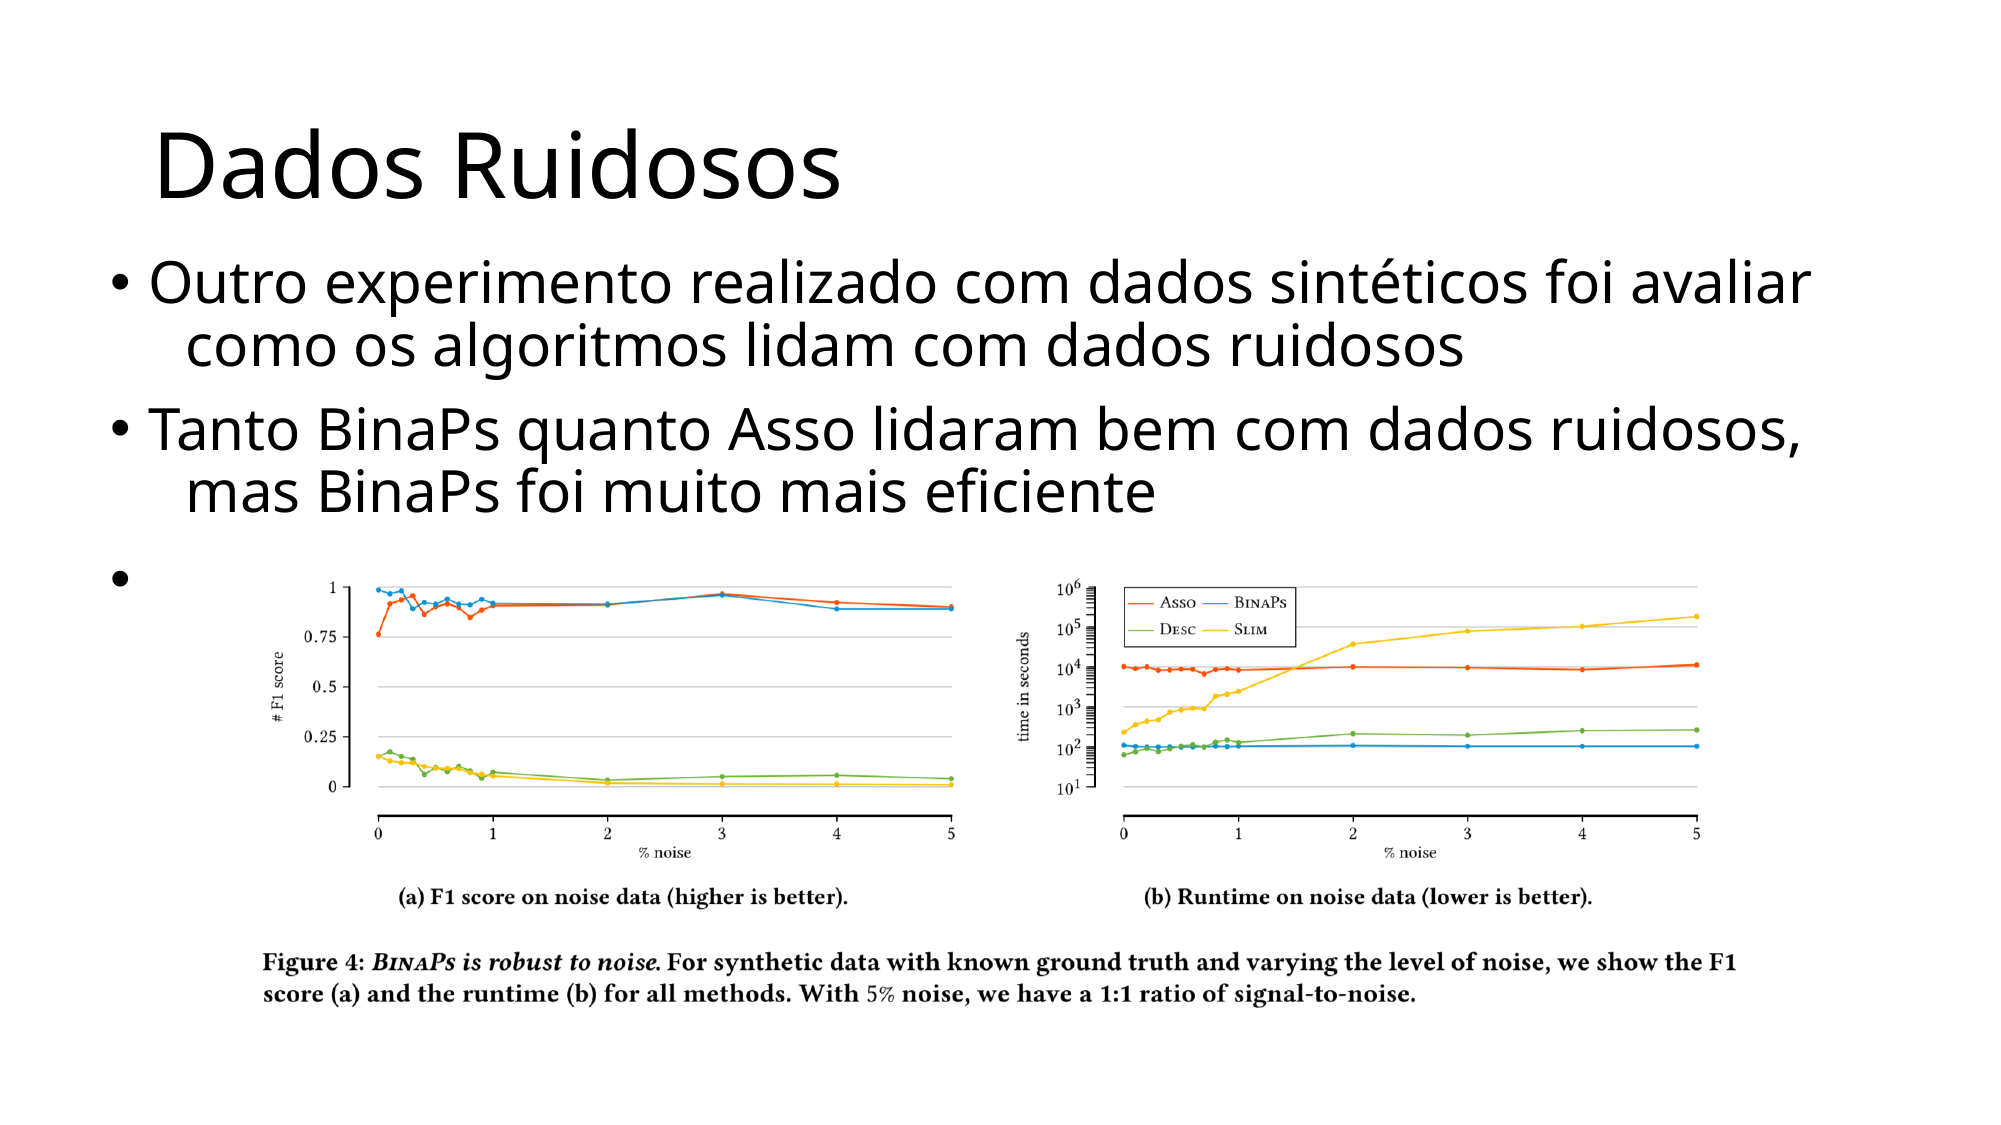

# Dados Ruidosos
Outro experimento realizado com dados sintéticos foi avaliar como os algoritmos lidam com dados ruidosos
Tanto BinaPs quanto Asso lidaram bem com dados ruidosos, mas BinaPs foi muito mais eficiente